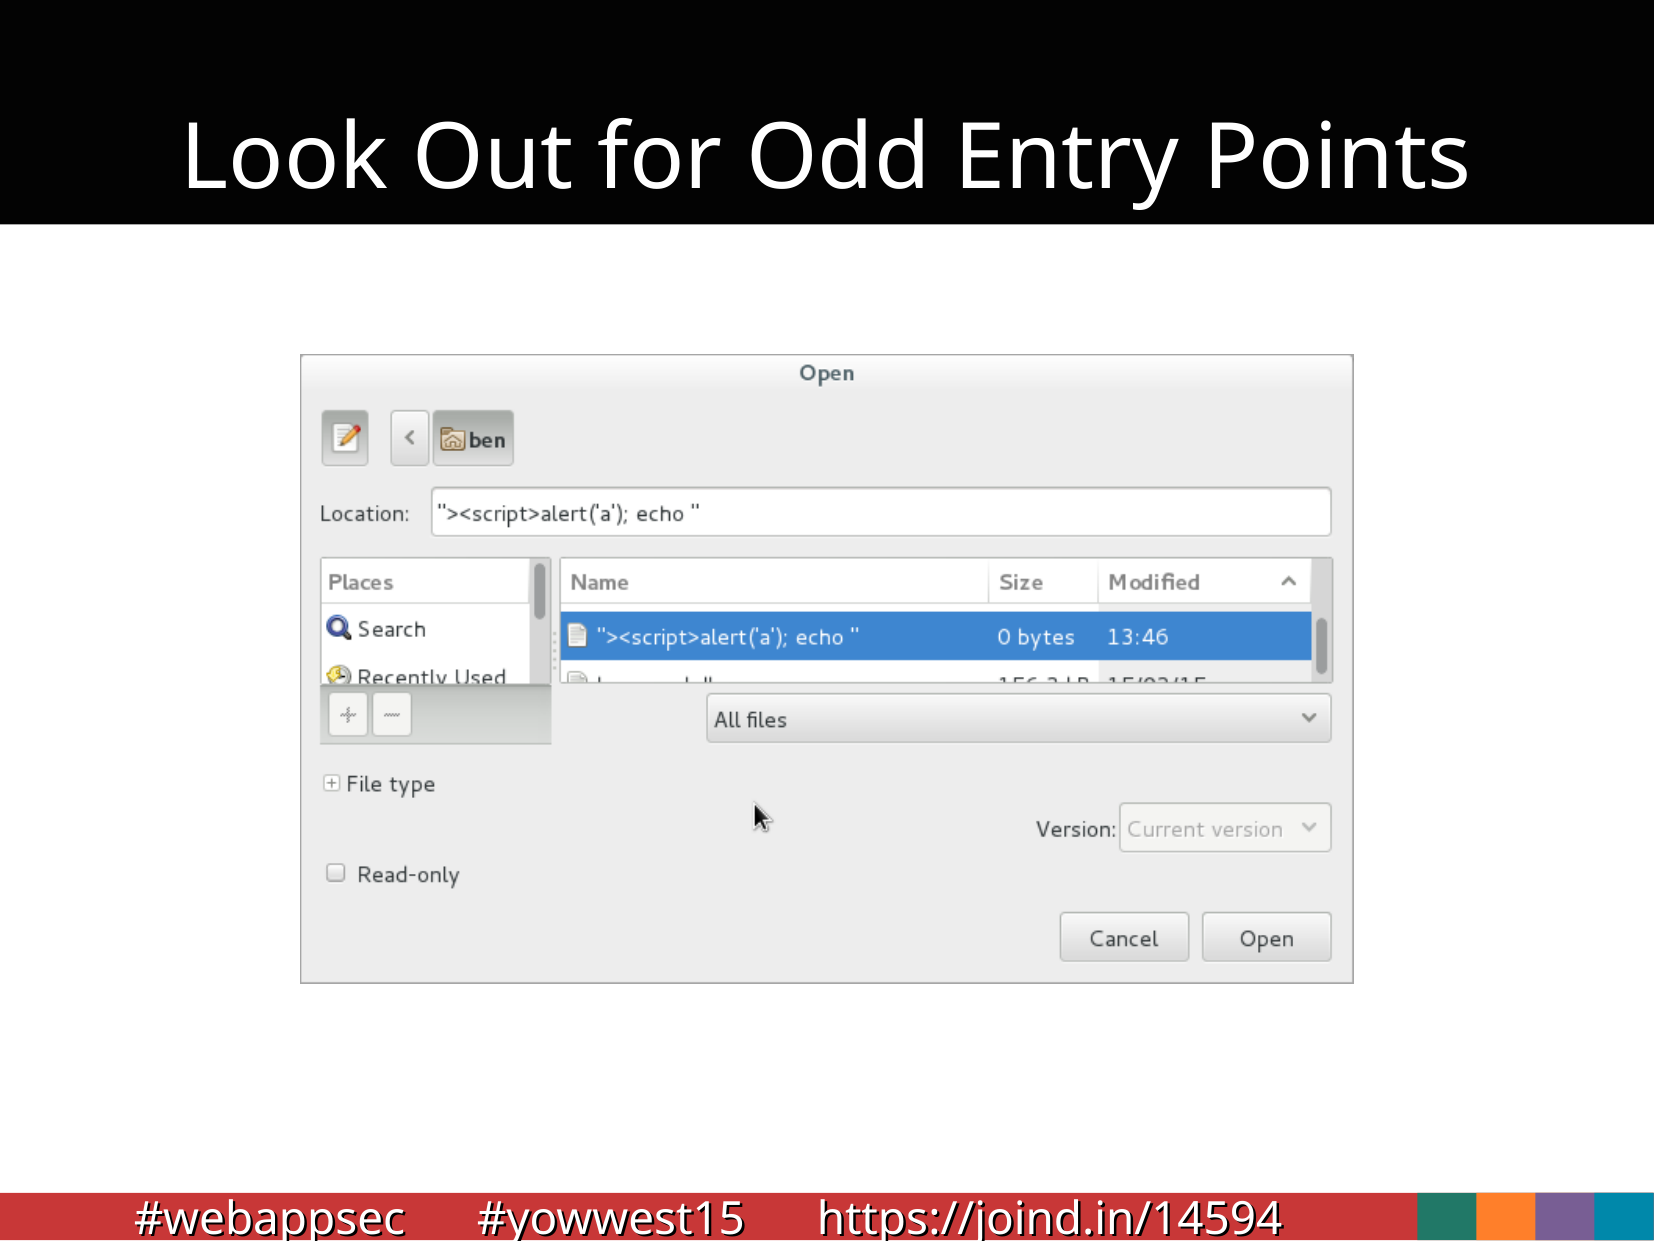

# Look Out for Odd Entry Points